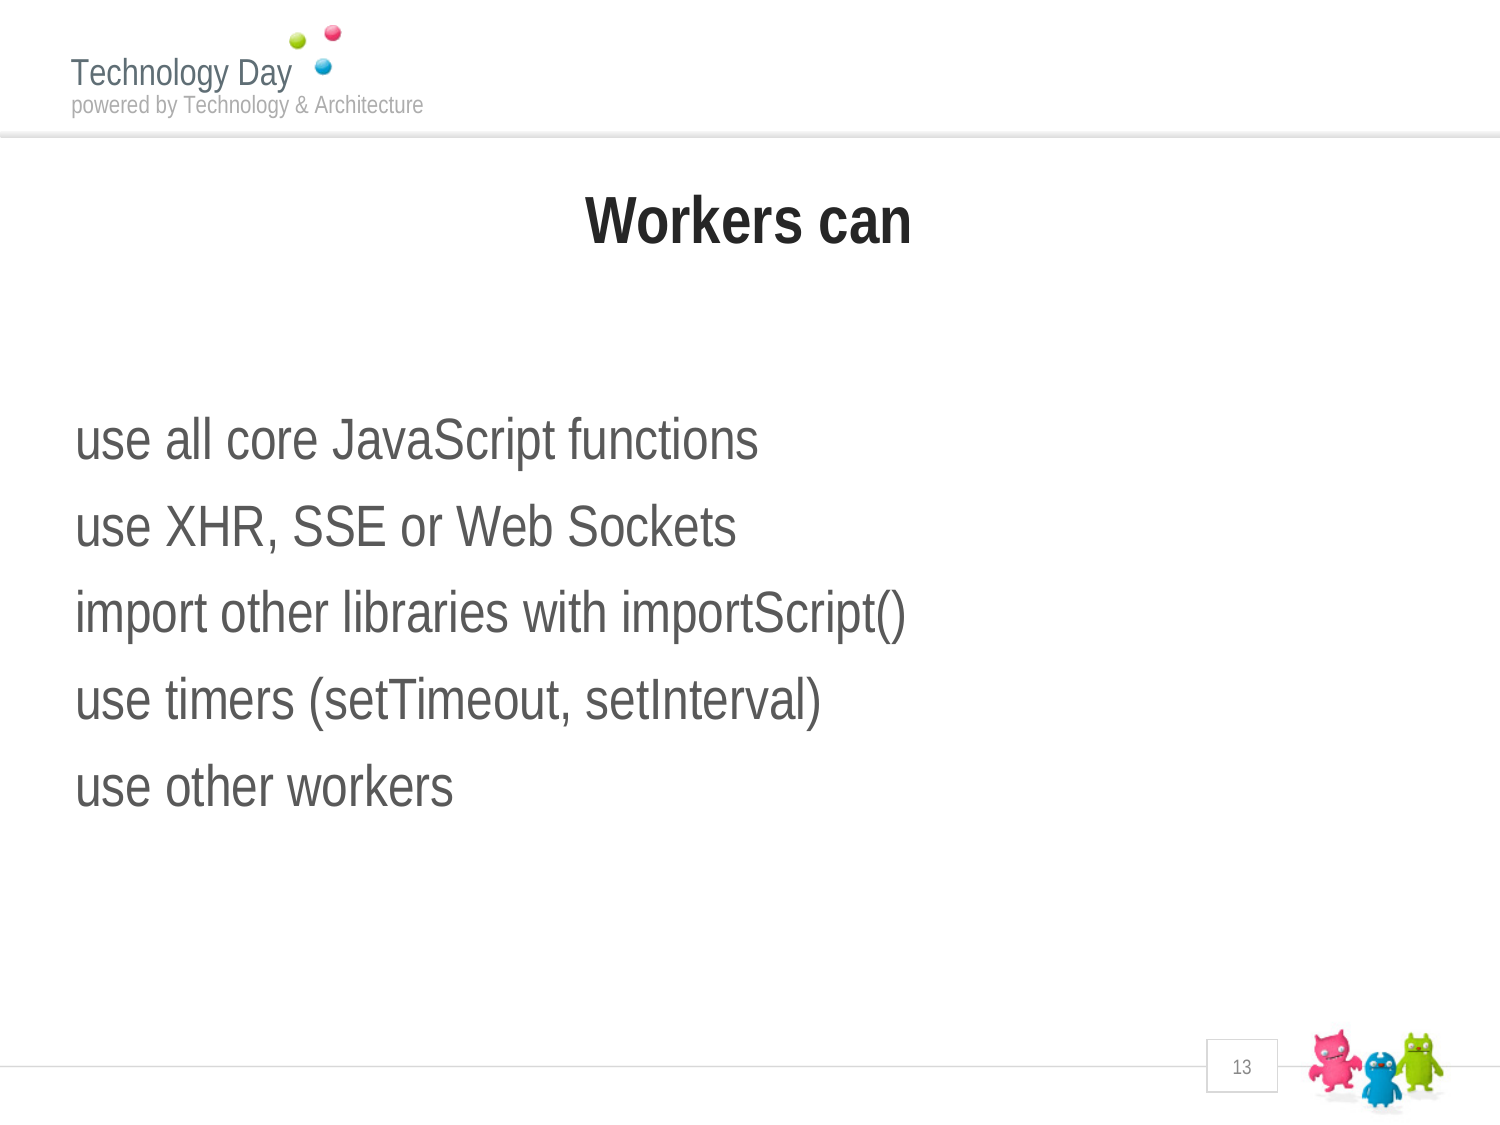

# Workers can
use all core JavaScript functions
use XHR, SSE or Web Sockets
import other libraries with importScript()
use timers (setTimeout, setInterval)
use other workers